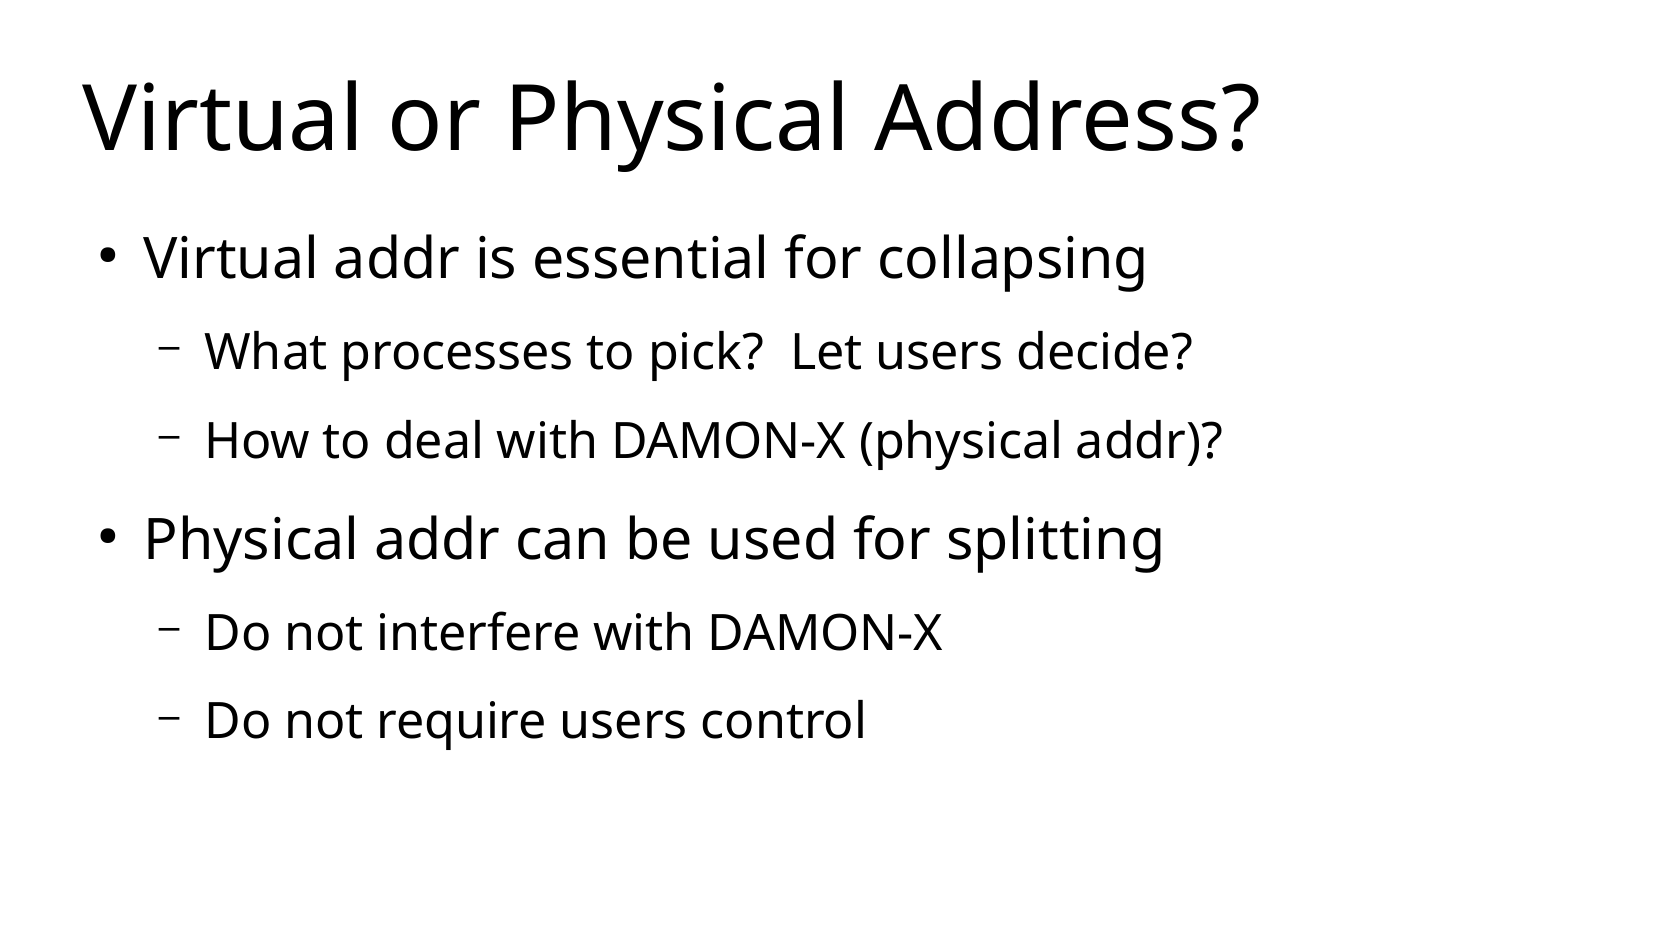

# Virtual or Physical Address?
Virtual addr is essential for collapsing
What processes to pick? Let users decide?
How to deal with DAMON-X (physical addr)?
Physical addr can be used for splitting
Do not interfere with DAMON-X
Do not require users control